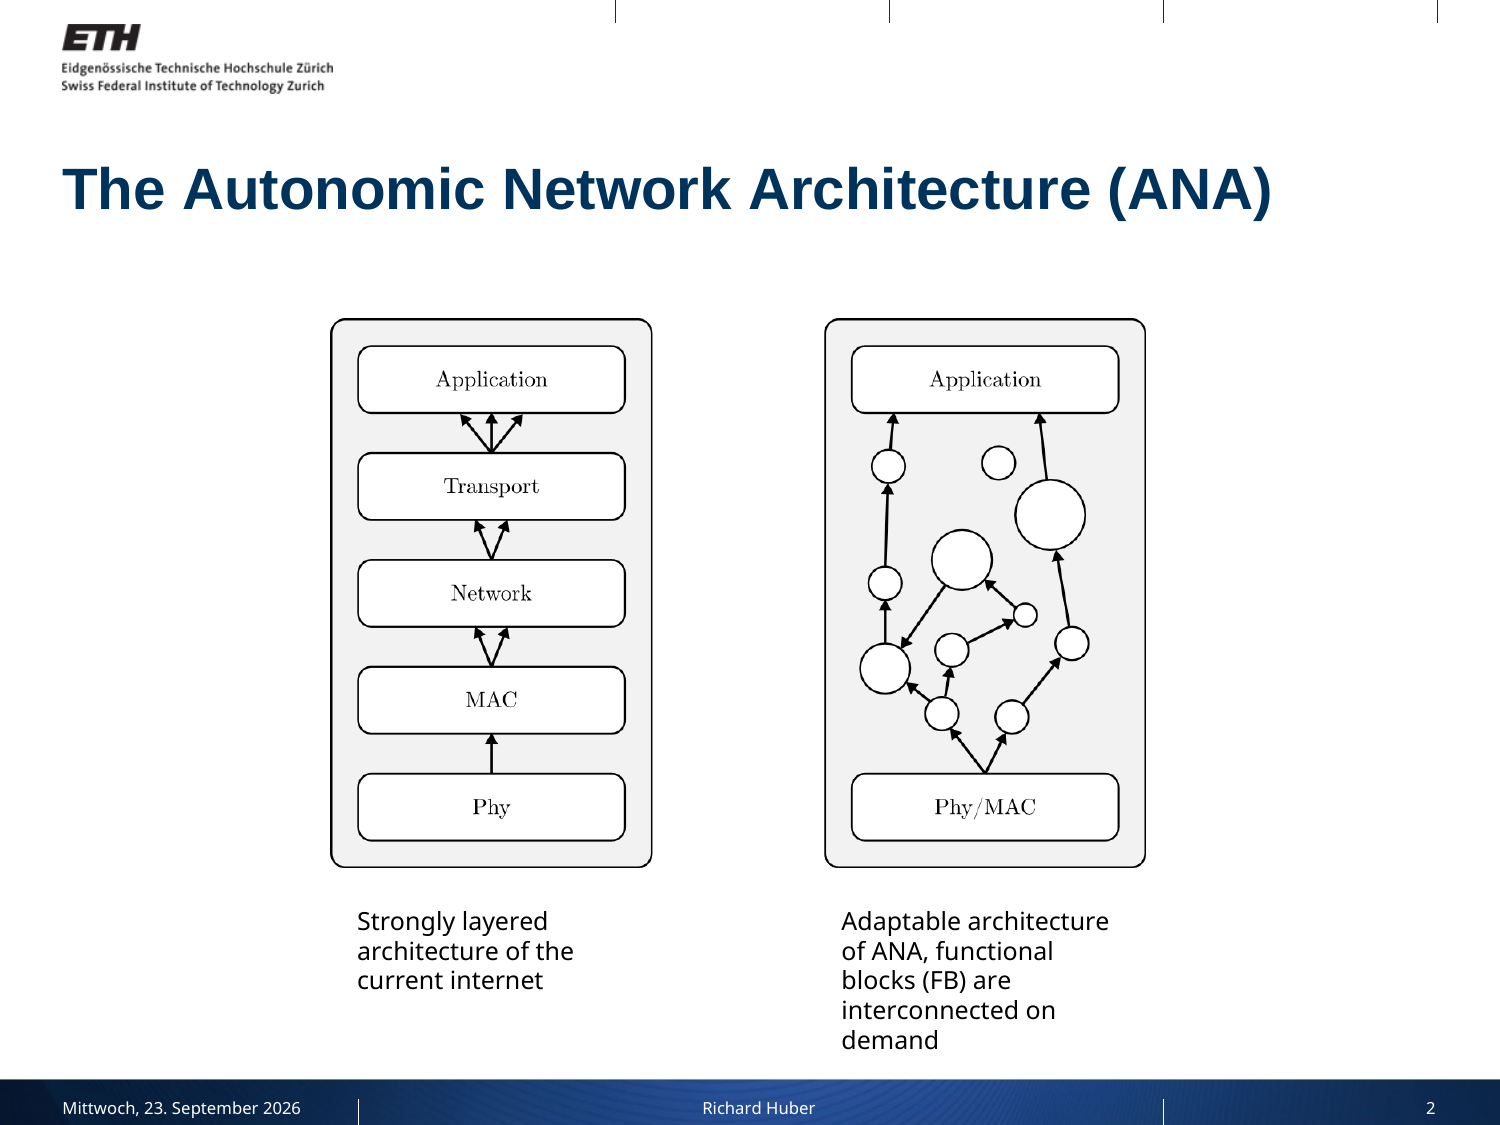

# The Autonomic Network Architecture (ANA)
Strongly layered architecture of the current internet
Adaptable architecture of ANA, functional blocks (FB) are interconnected on demand
2